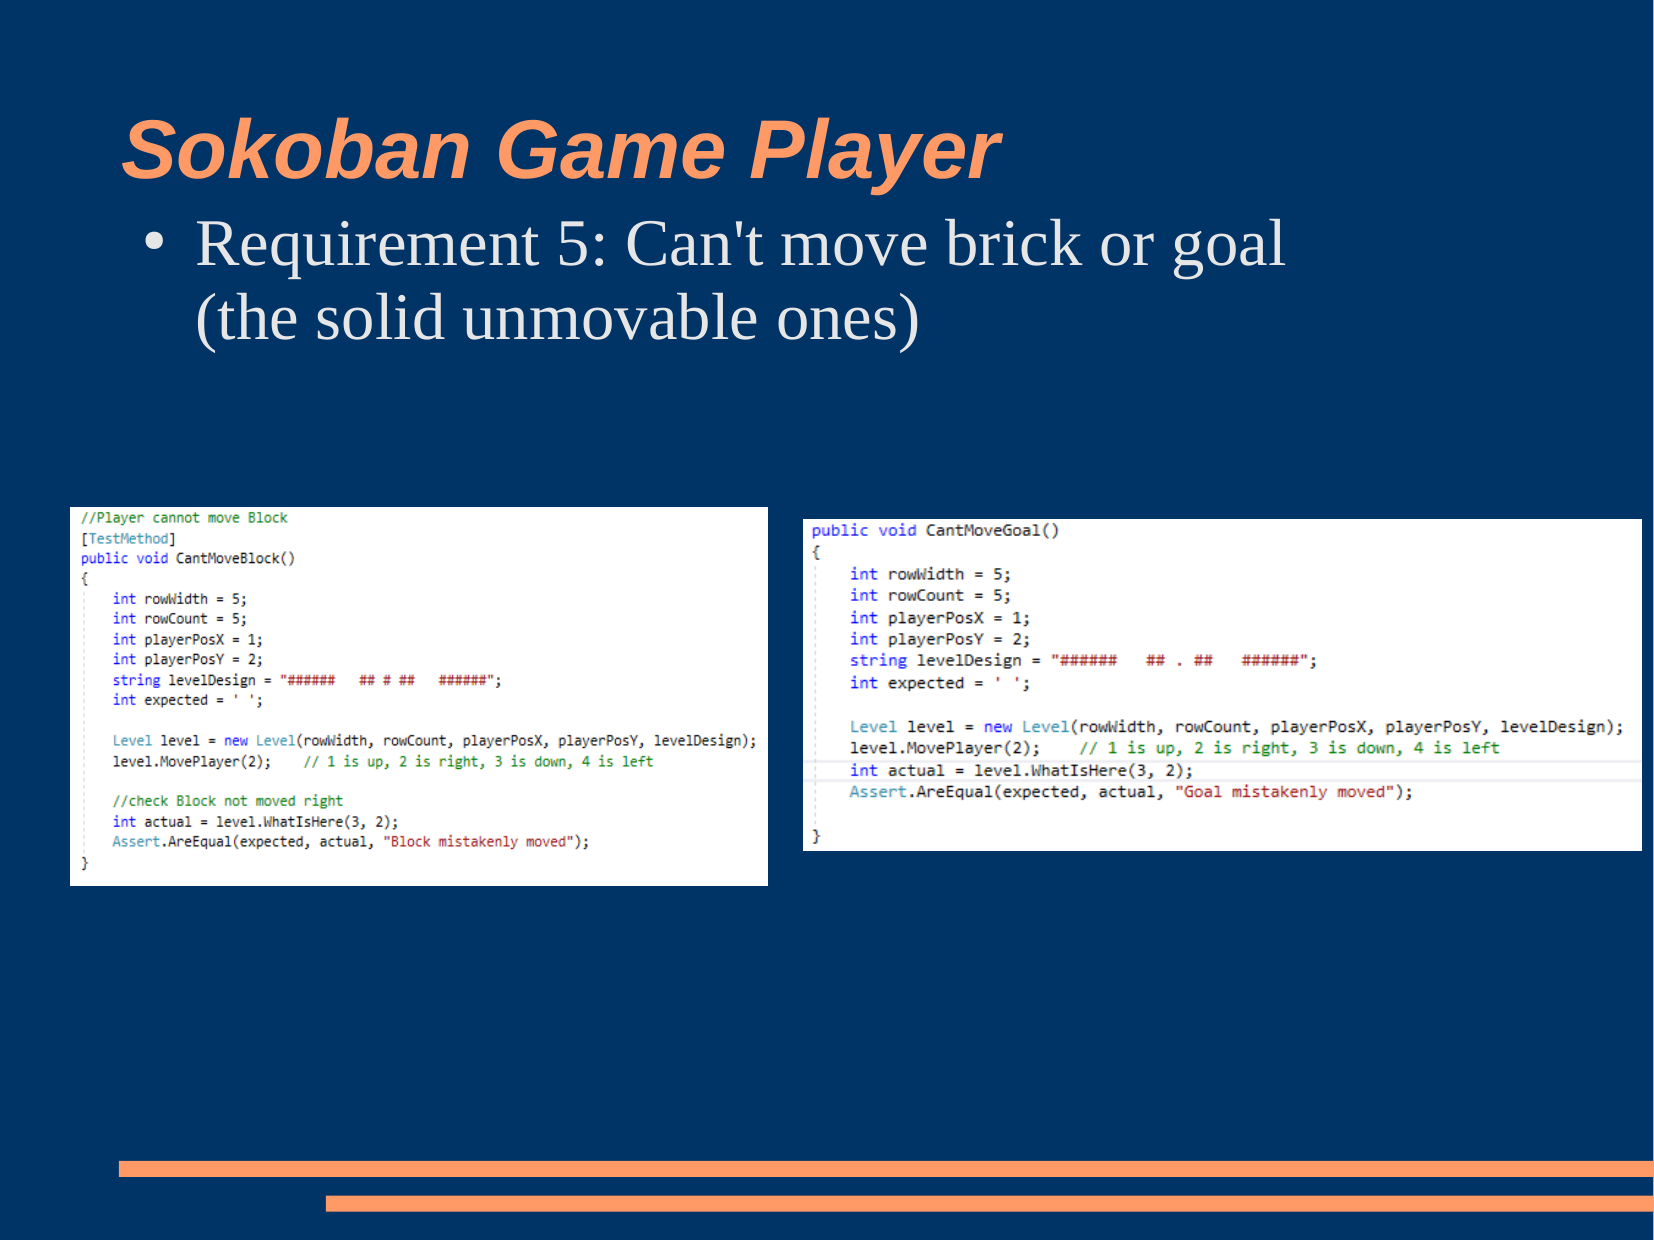

# Sokoban Game Player
Requirement 5: Can't move brick or goal
(the solid unmovable ones)